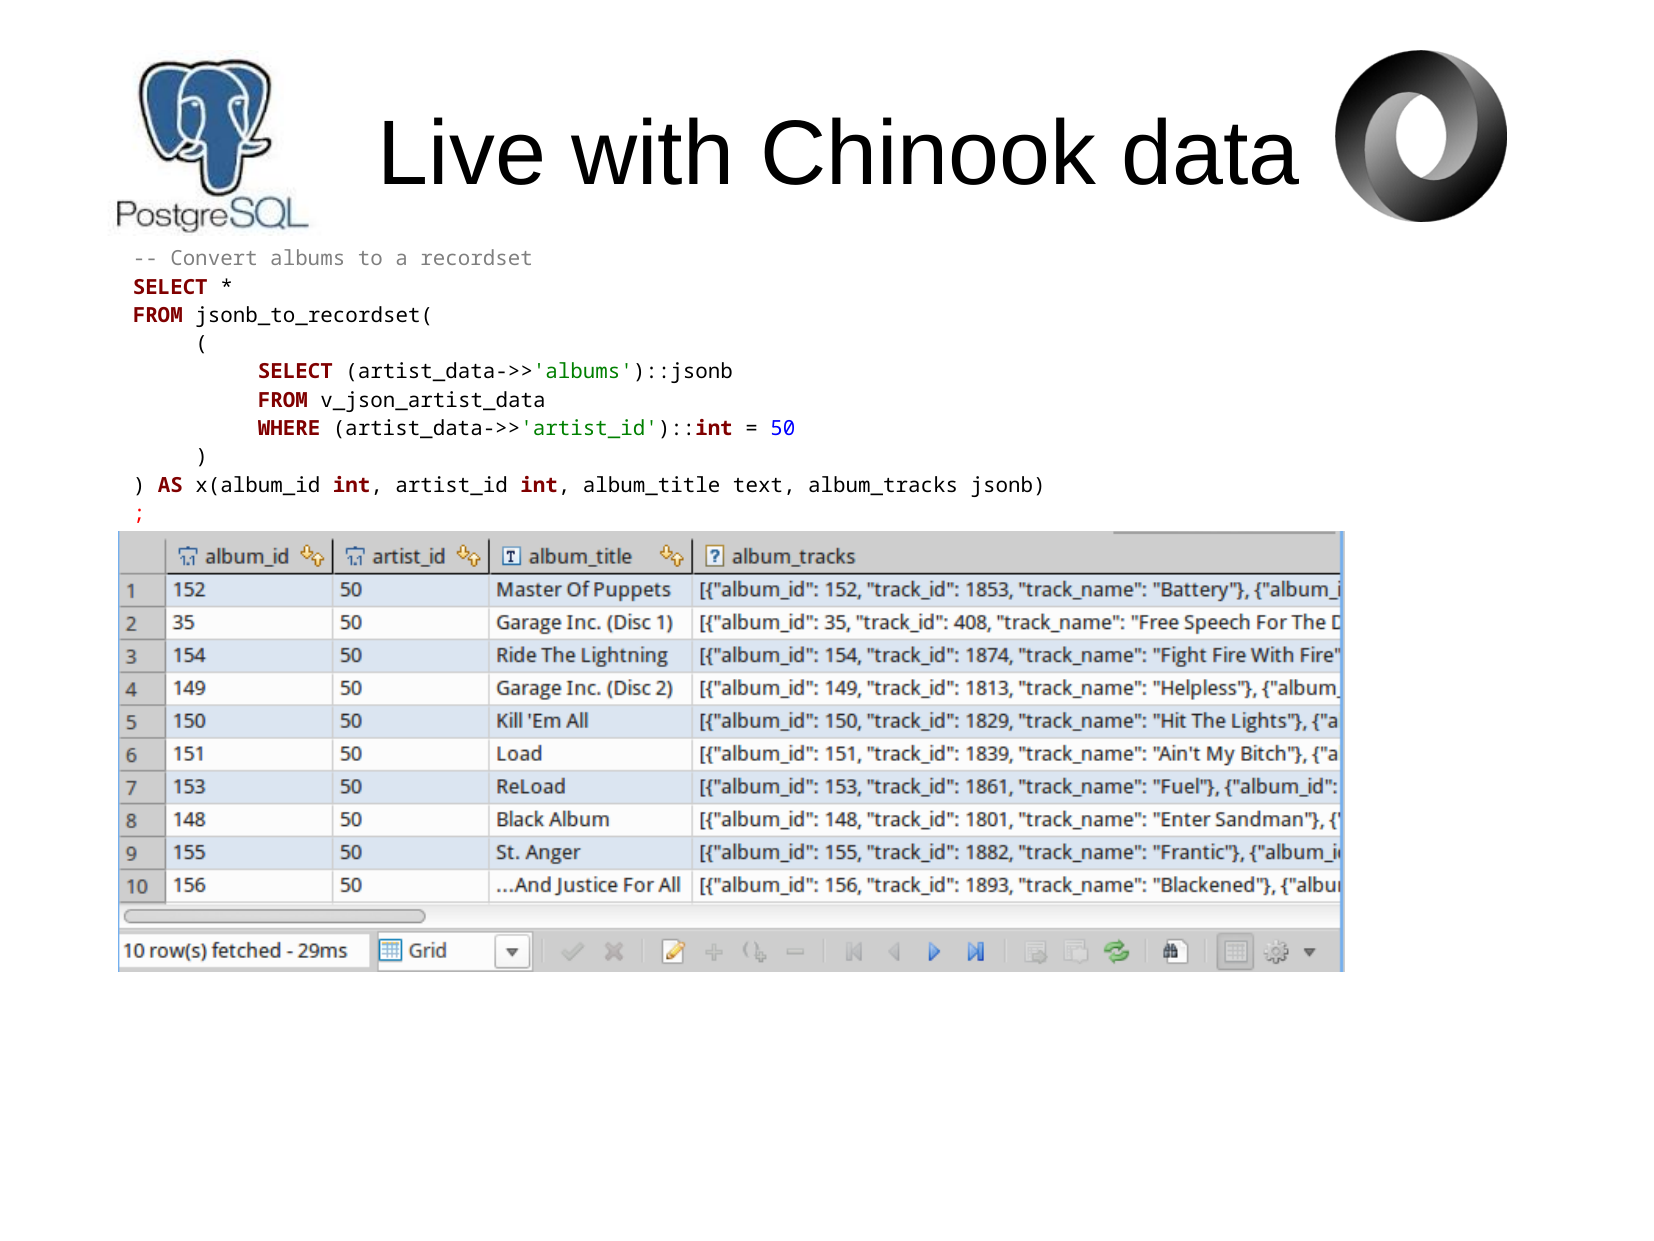

# Live with Chinook data
-- Convert albums to a recordset
SELECT *
FROM jsonb_to_recordset(
 (
 SELECT (artist_data->>'albums')::jsonb
 FROM v_json_artist_data
 WHERE (artist_data->>'artist_id')::int = 50
 )
) AS x(album_id int, artist_id int, album_title text, album_tracks jsonb)
;